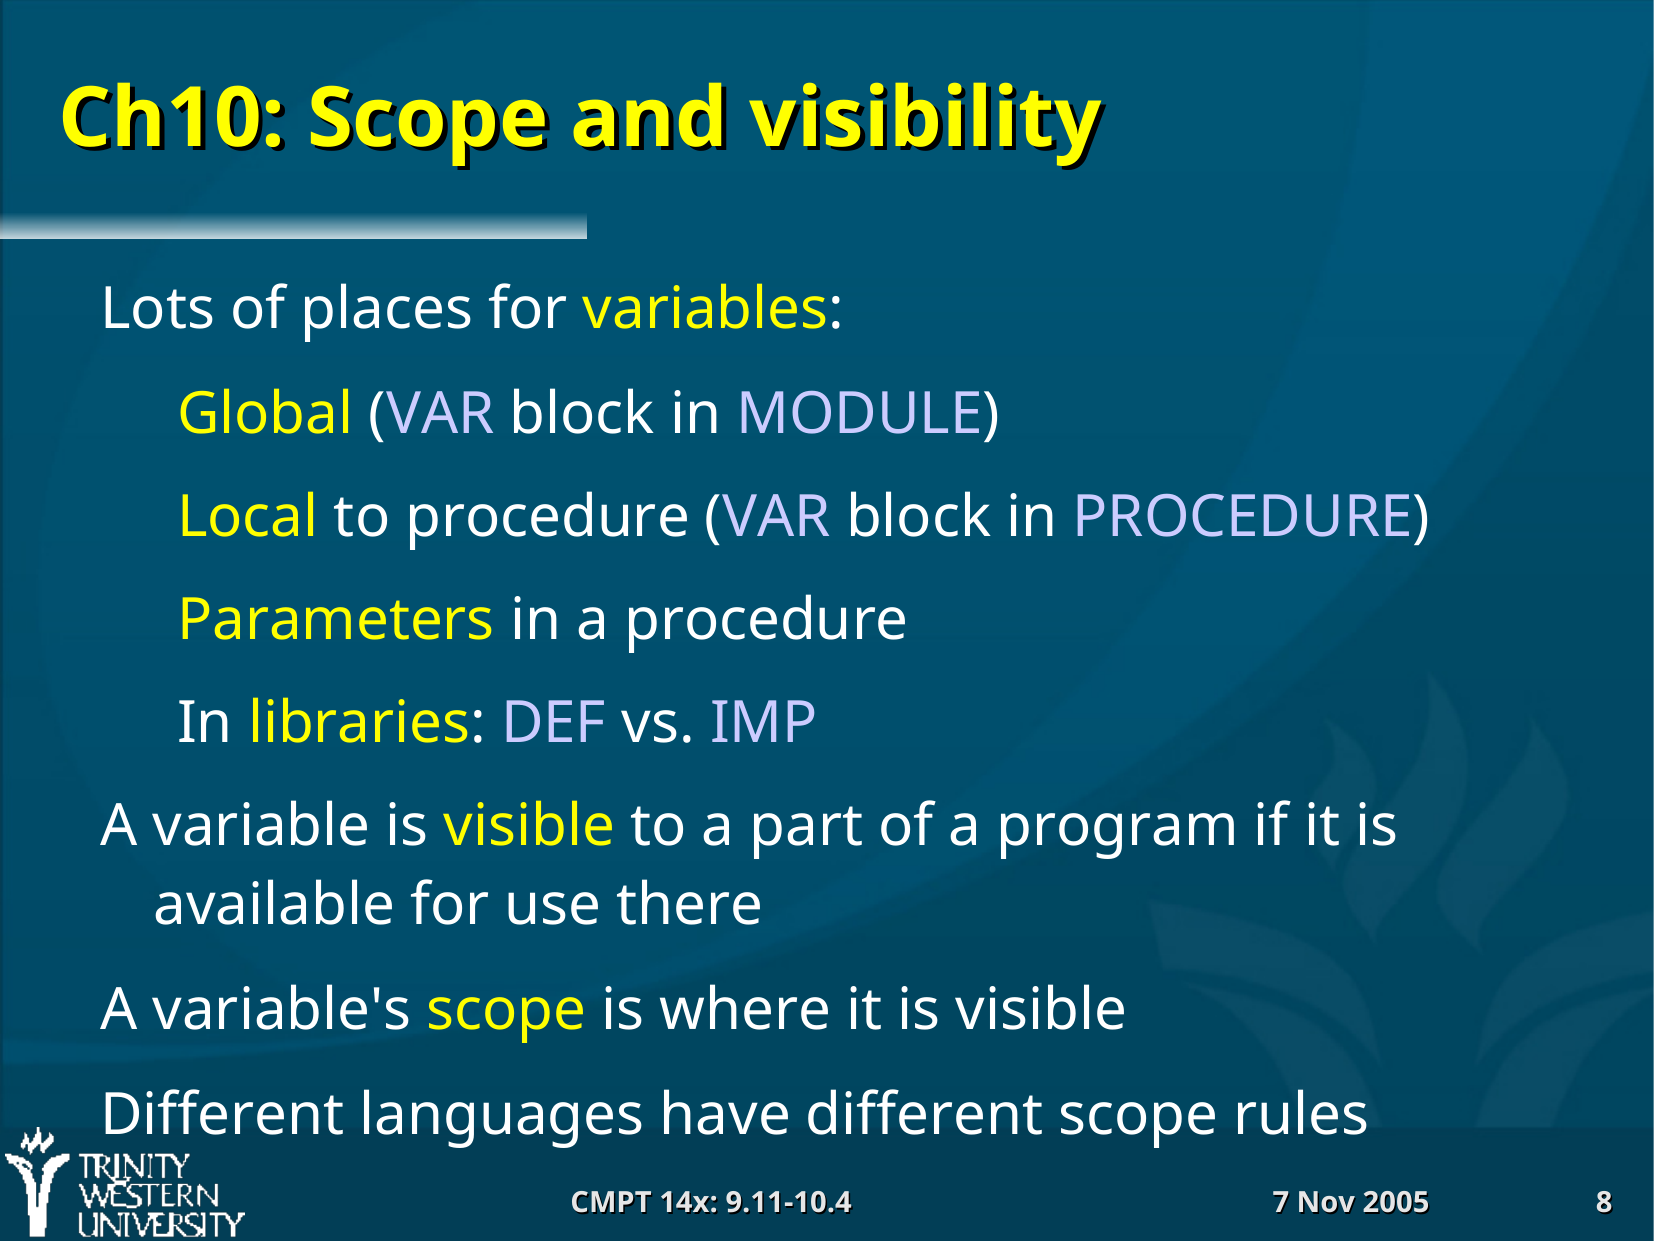

# Ch10: Scope and visibility
Lots of places for variables:
Global (VAR block in MODULE)
Local to procedure (VAR block in PROCEDURE)
Parameters in a procedure
In libraries: DEF vs. IMP
A variable is visible to a part of a program if it is available for use there
A variable's scope is where it is visible
Different languages have different scope rules
CMPT 14x: 9.11-10.4
7 Nov 2005
8